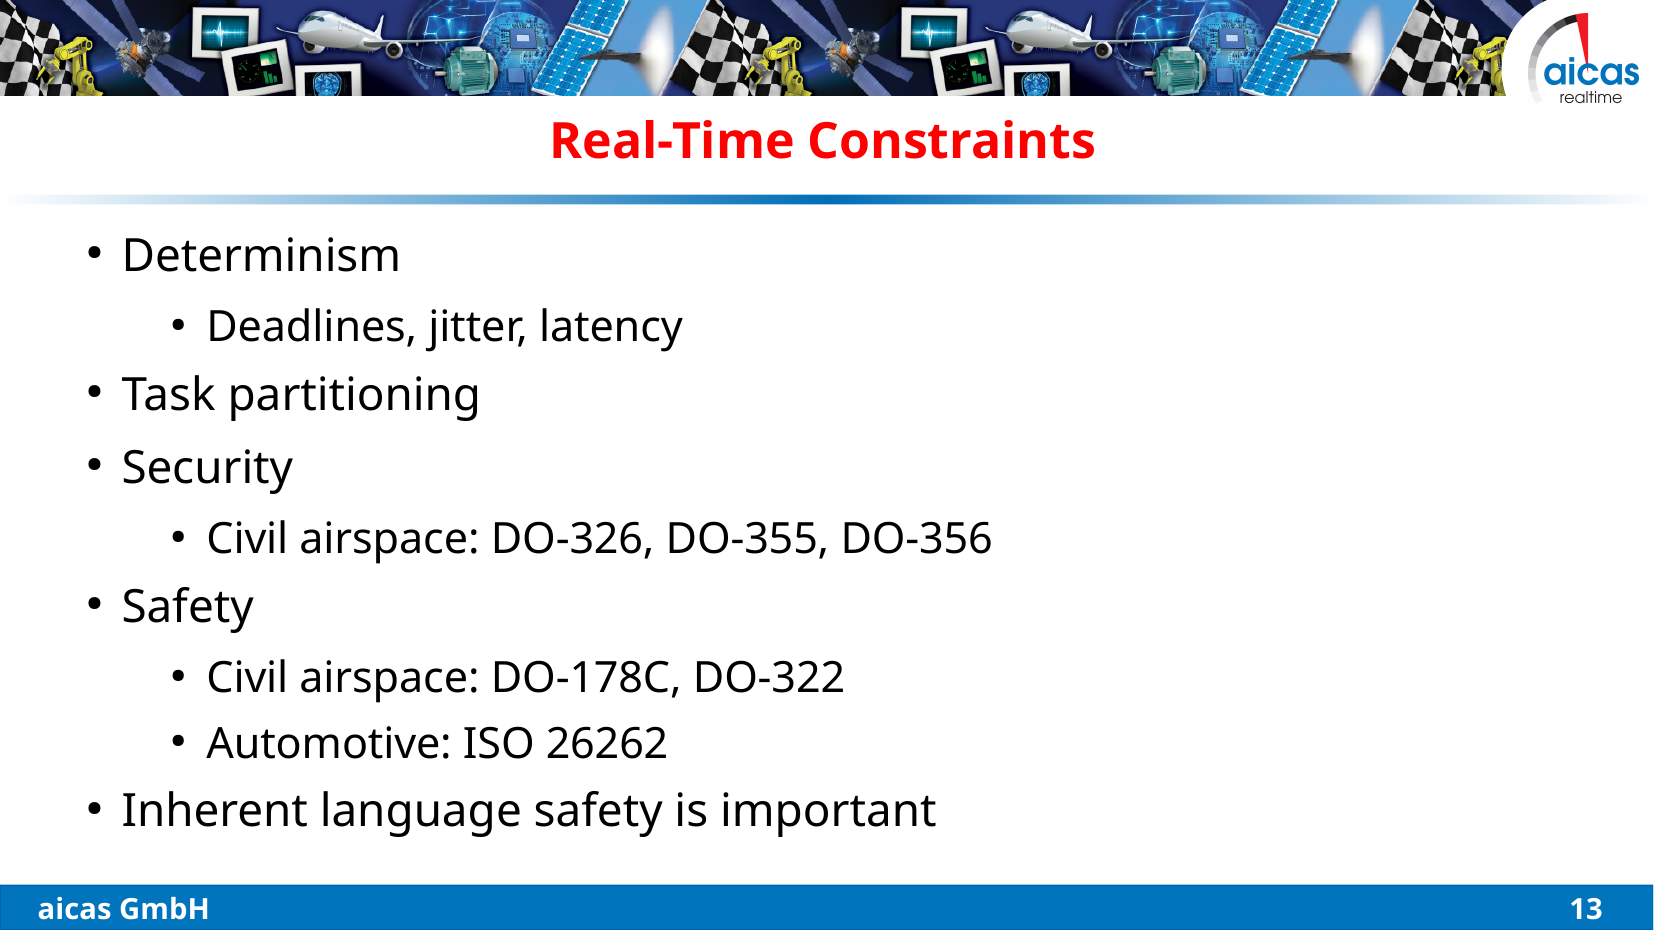

# Real-Time Constraints
Determinism
Deadlines, jitter, latency
Task partitioning
Security
Civil airspace: DO-326, DO-355, DO-356
Safety
Civil airspace: DO-178C, DO-322
Automotive: ISO 26262
Inherent language safety is important